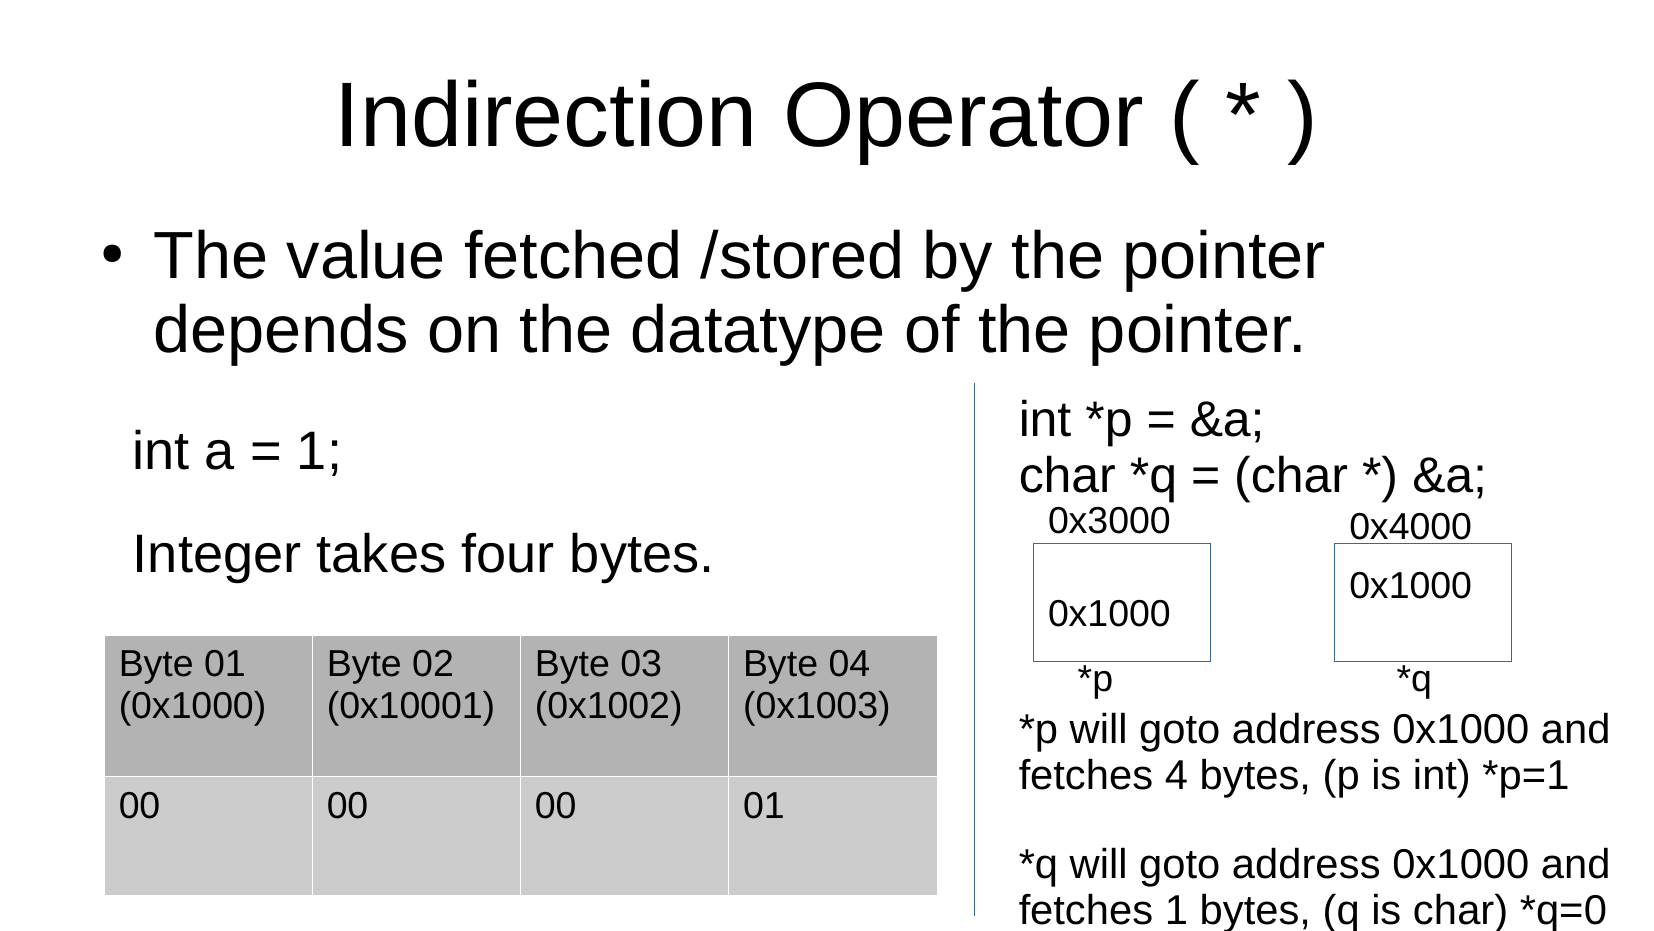

# Indirection Operator ( * )
The value fetched /stored by the pointer depends on the datatype of the pointer.
int *p = &a;
char *q = (char *) &a;
int a = 1;
Integer takes four bytes.
0x3000
0x4000
0x1000
0x1000
| Byte 01 (0x1000) | Byte 02 (0x10001) | Byte 03 (0x1002) | Byte 04 (0x1003) |
| --- | --- | --- | --- |
| 00 | 00 | 00 | 01 |
*p
*q
*p will goto address 0x1000 and fetches 4 bytes, (p is int) *p=1
*q will goto address 0x1000 and fetches 1 bytes, (q is char) *q=0